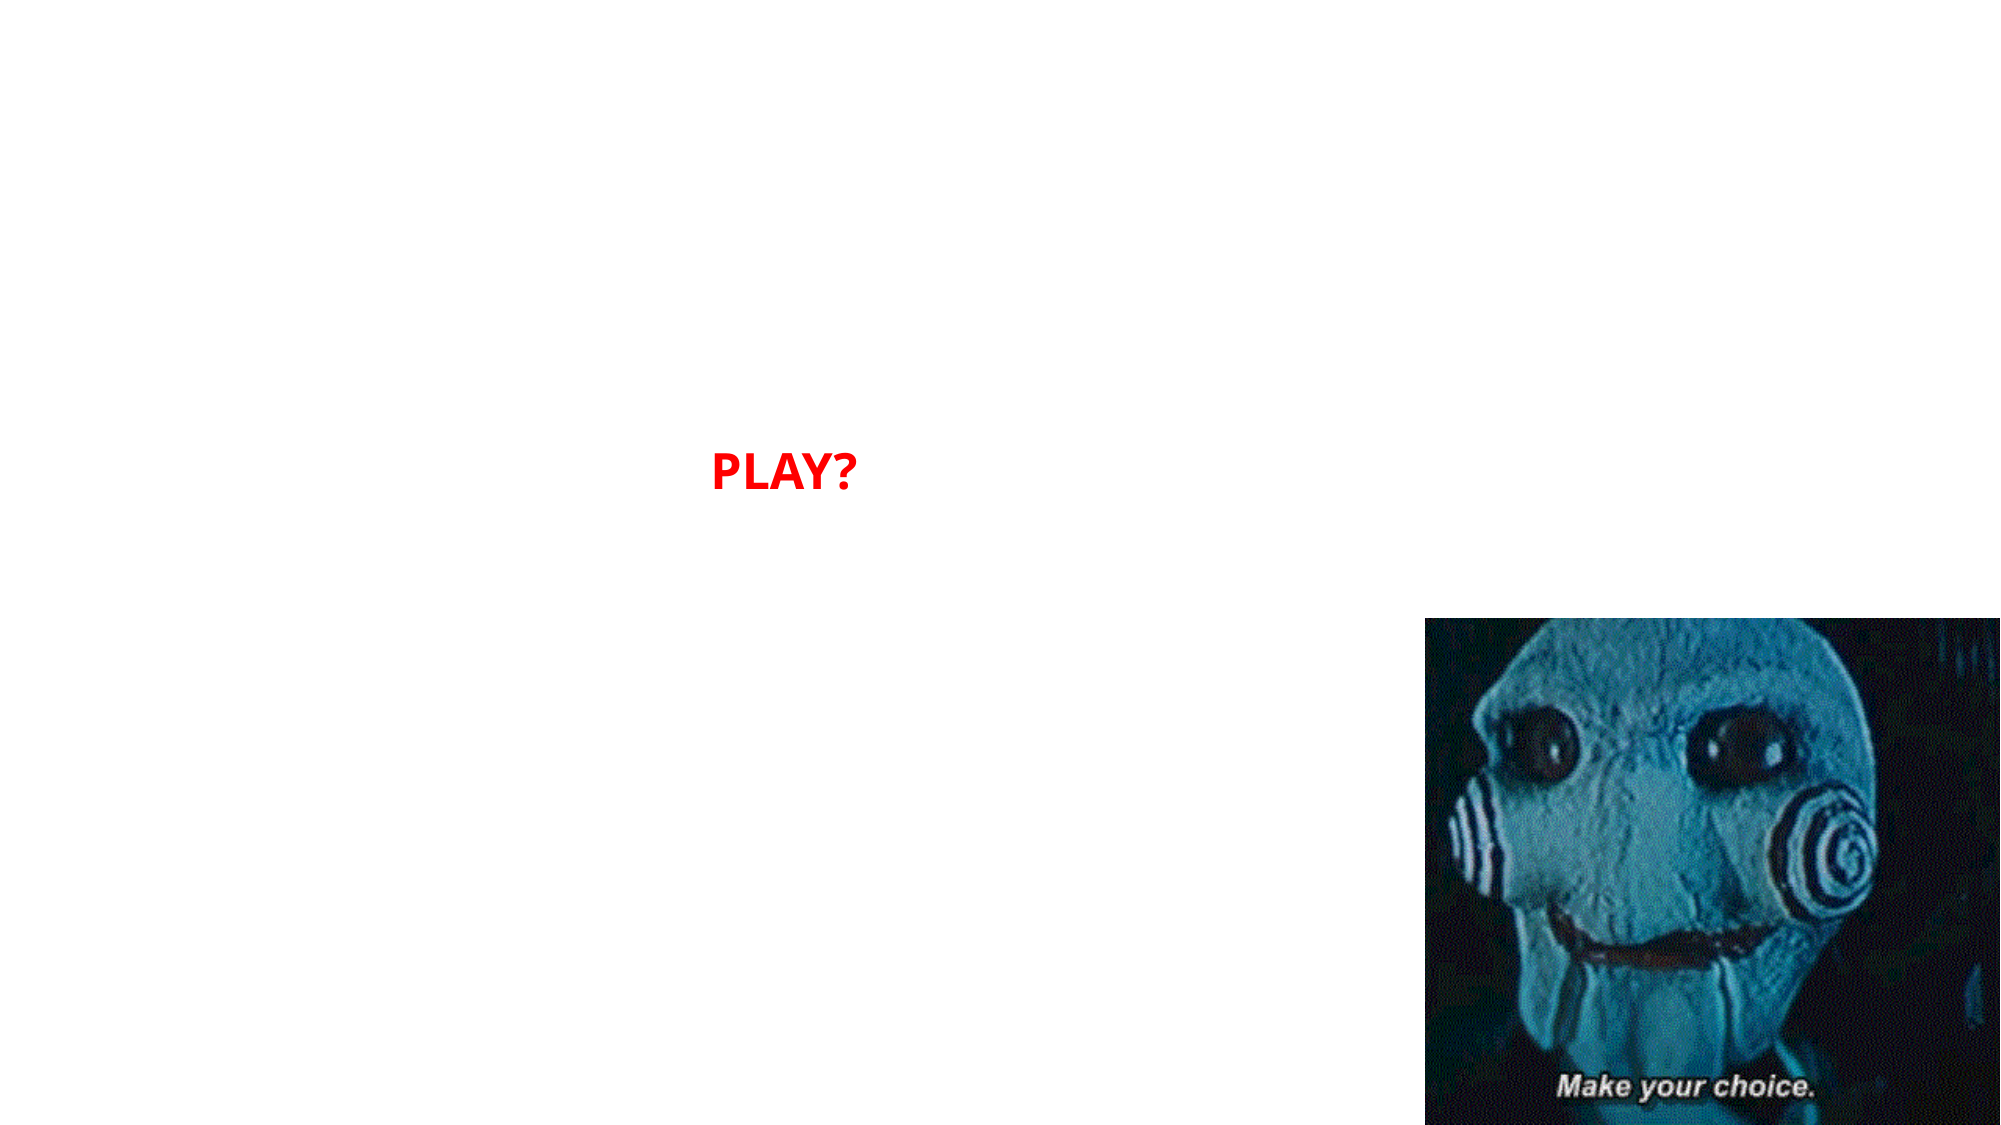

# BRAVE ENOUGH TO PLAY?
AN ARM GROUP GAME